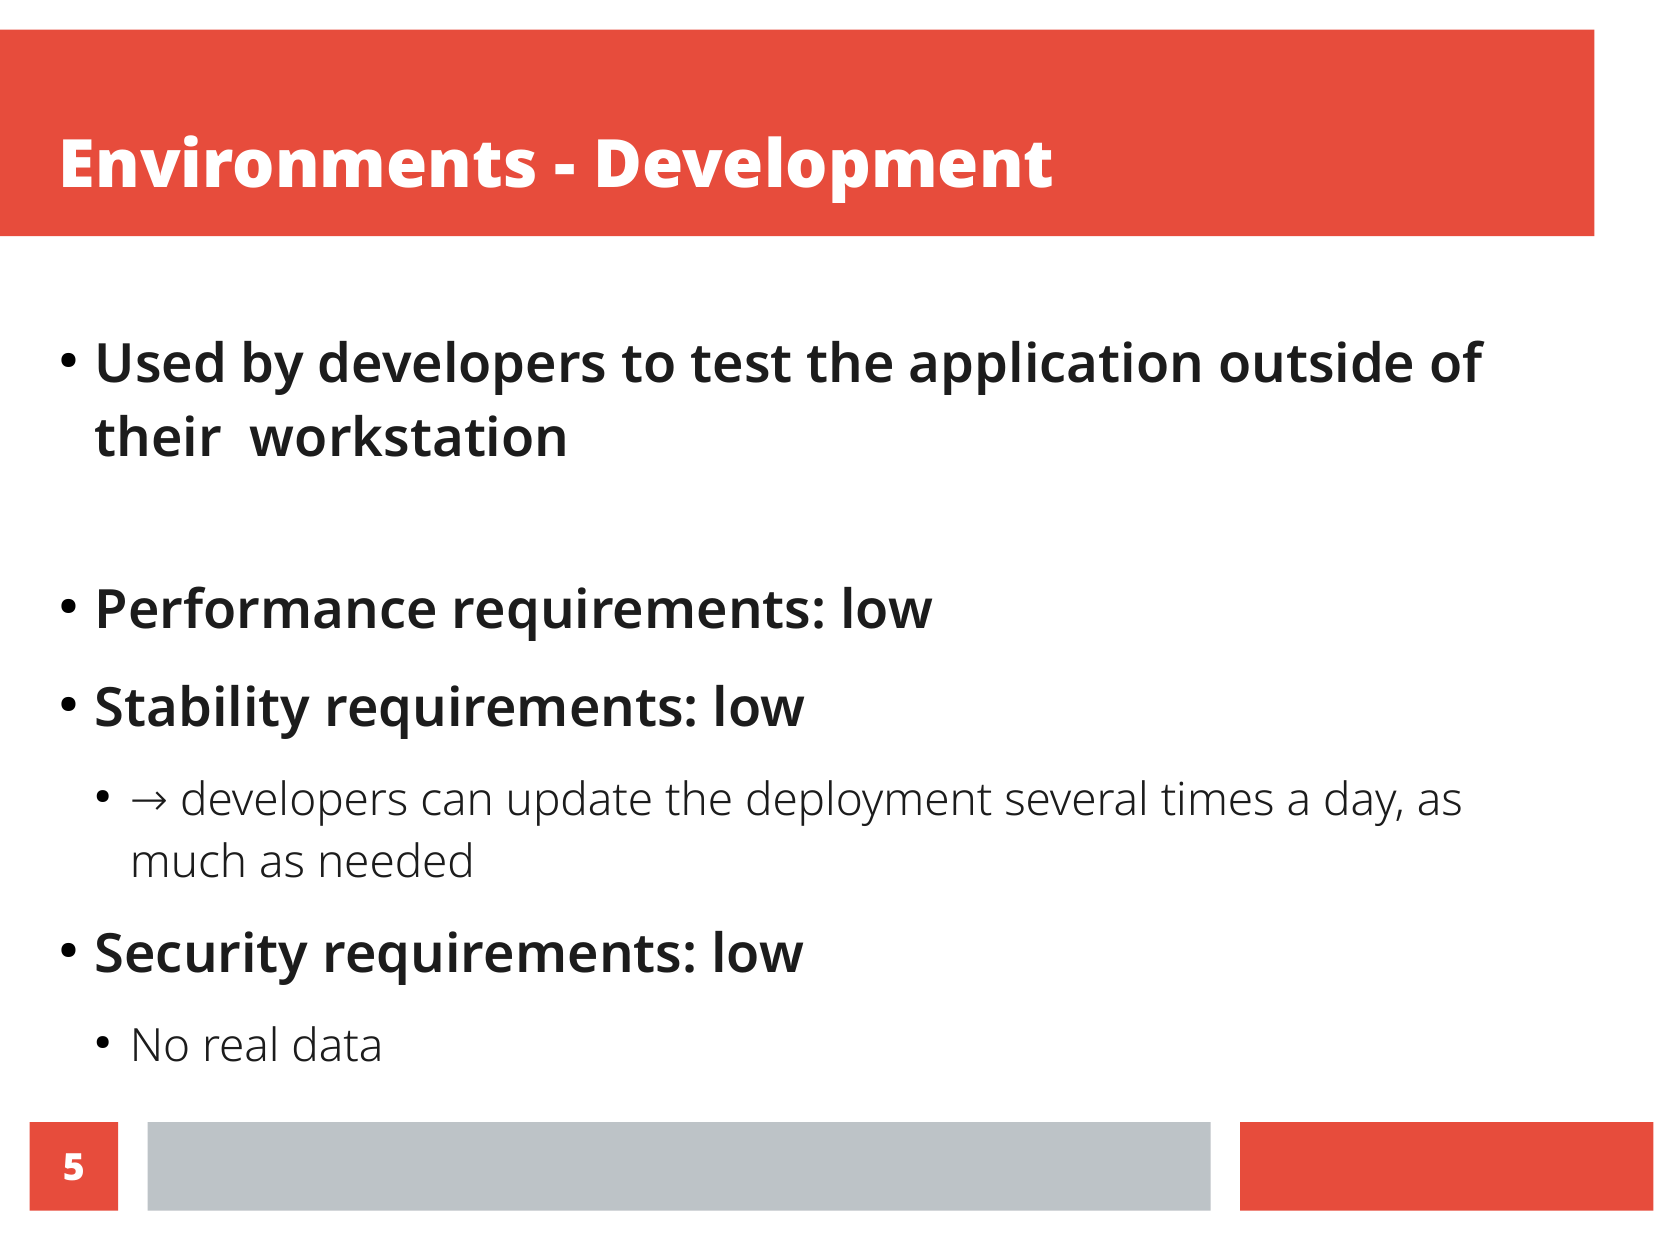

# Environments - Development
Used by developers to test the application outside of their workstation
Performance requirements: low
Stability requirements: low
→ developers can update the deployment several times a day, as much as needed
Security requirements: low
No real data
5